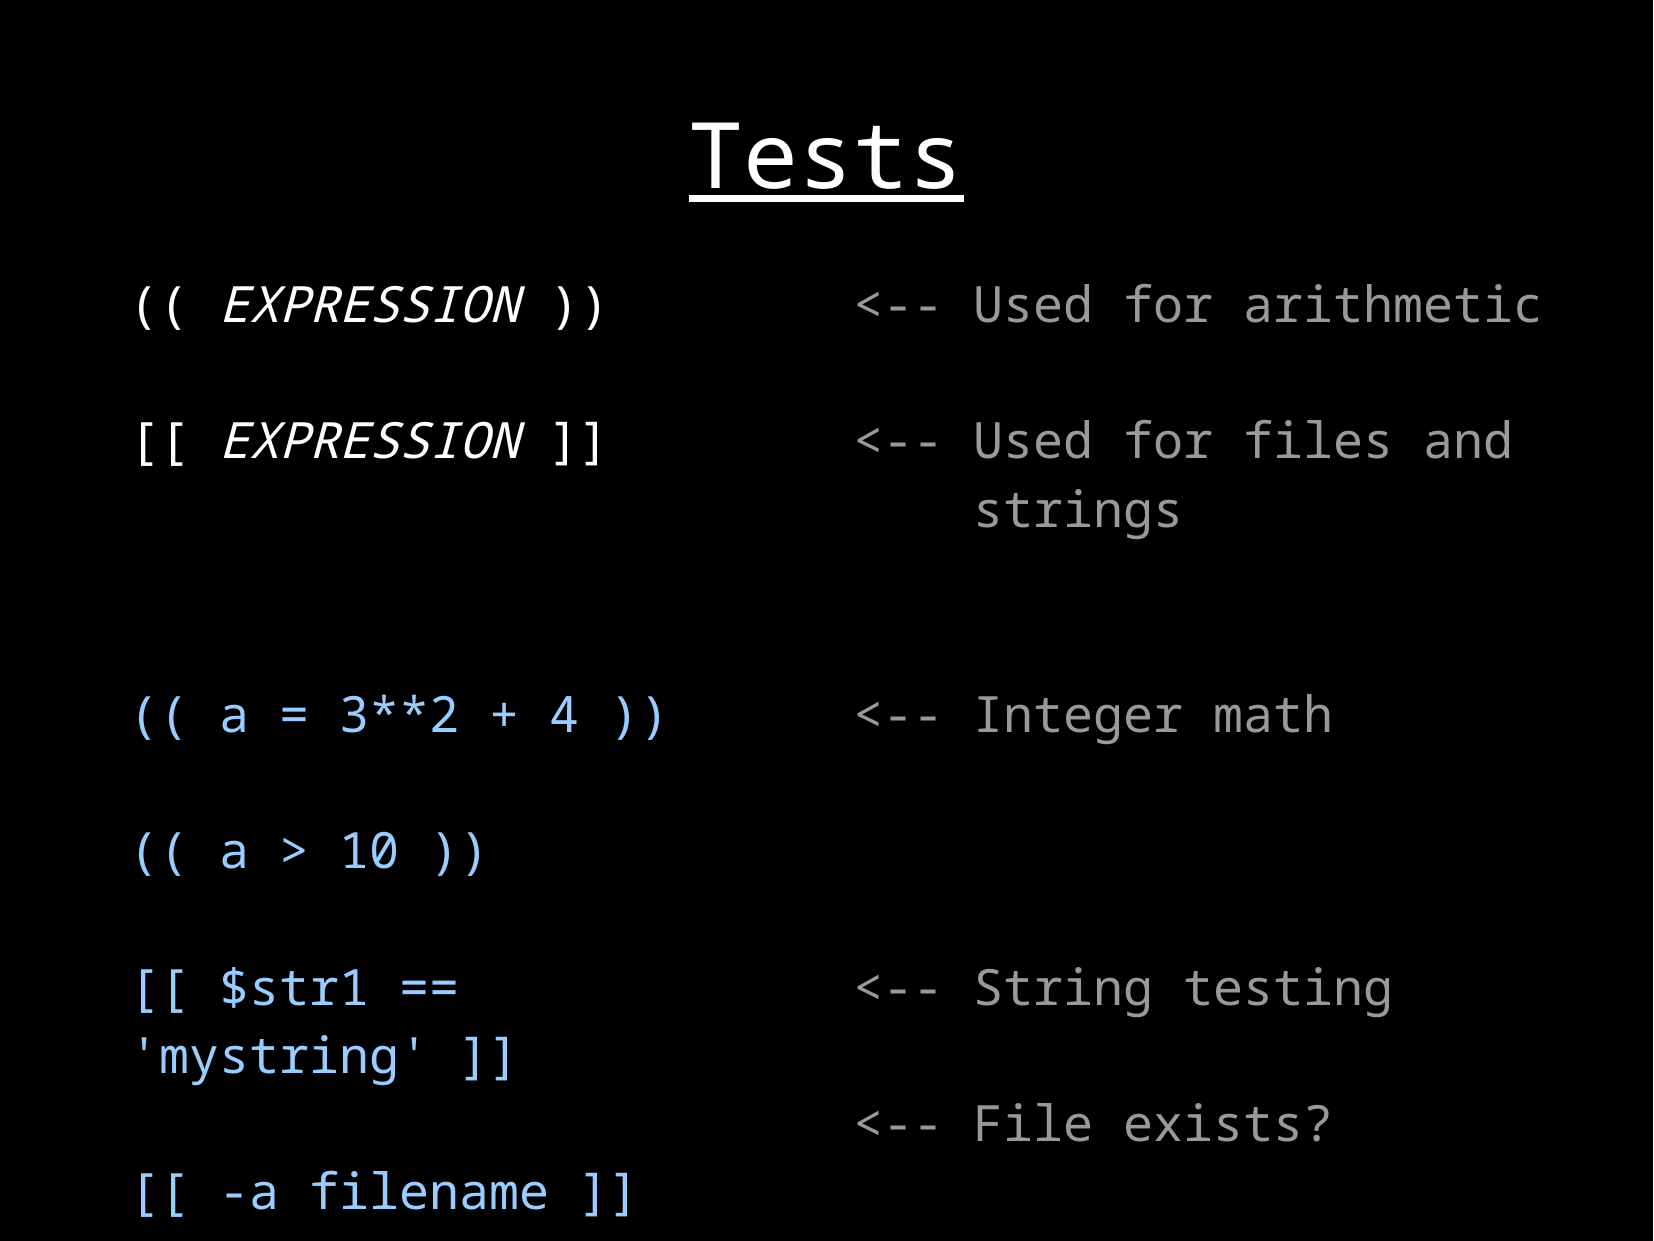

# Tests
| (( EXPRESSION )) [[ EXPRESSION ]] (( a = 3\*\*2 + 4 )) (( a > 10 )) [[ $str1 == 'mystring' ]] [[ -a filename ]] | <-- Used for arithmetic <-- Used for files and strings <-- Integer math <-- String testing <-- File exists? man bash --> CONDITIONAL EXPRESSIONS |
| --- | --- |